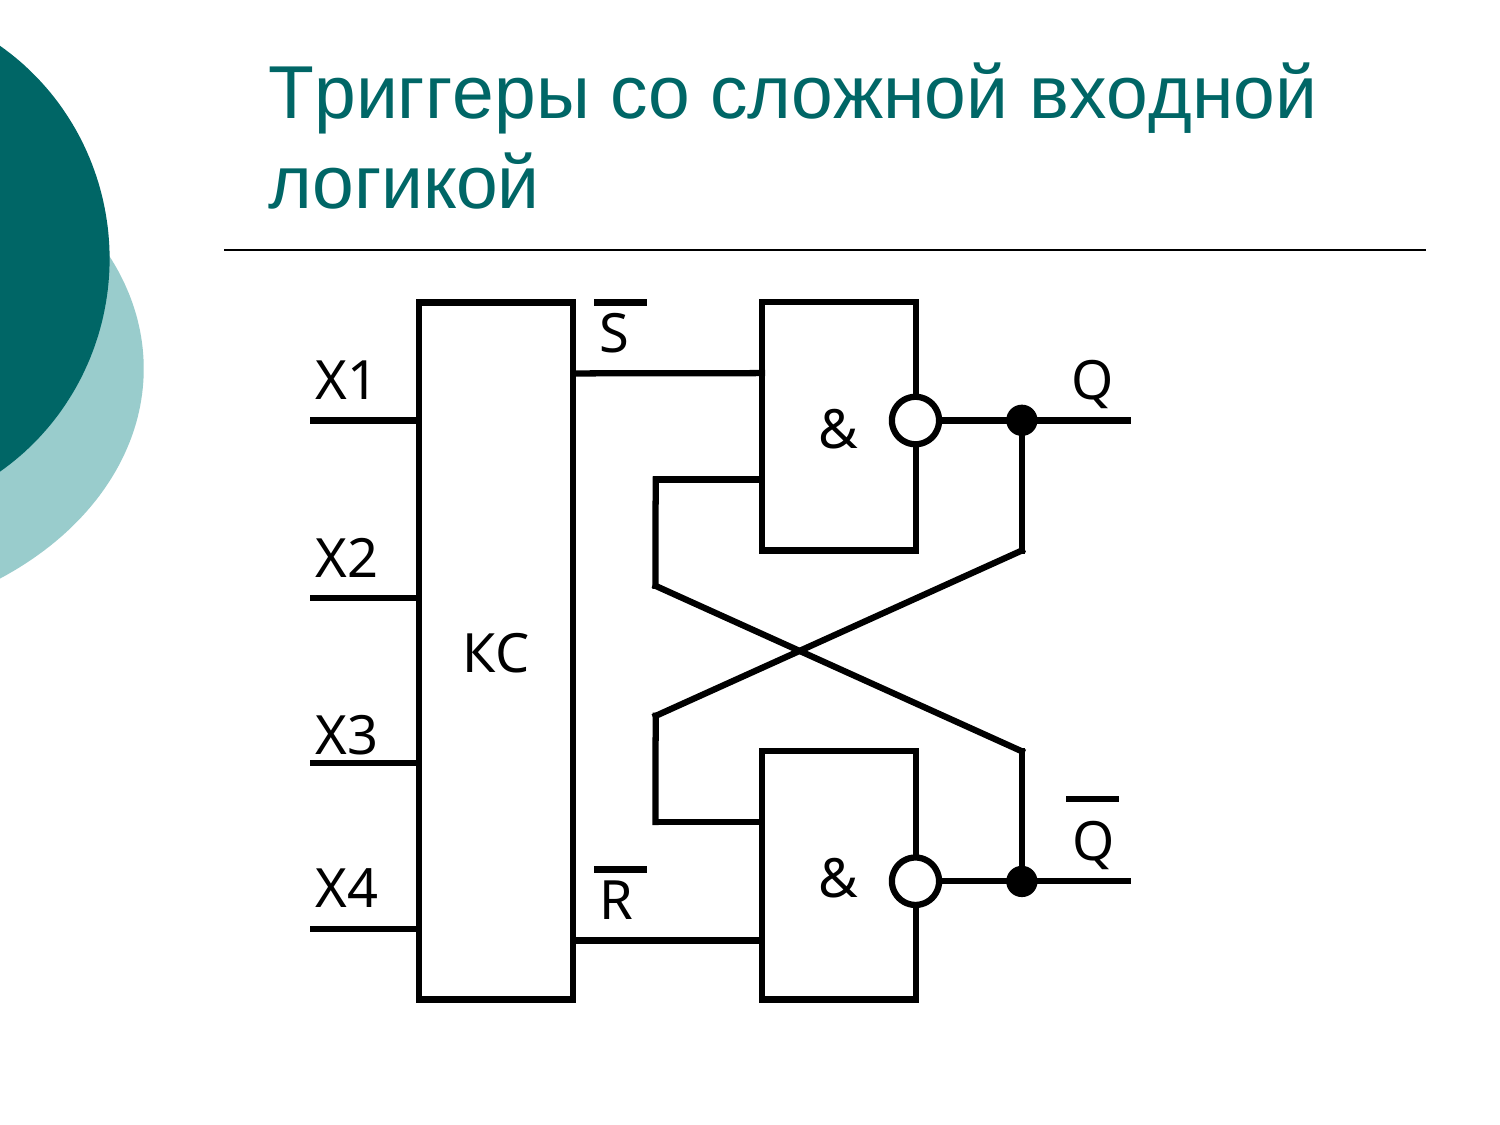

# Триггеры со сложной входной логикой
S
&
КС
Q
X1
X2
X3
&
Q
X4
R